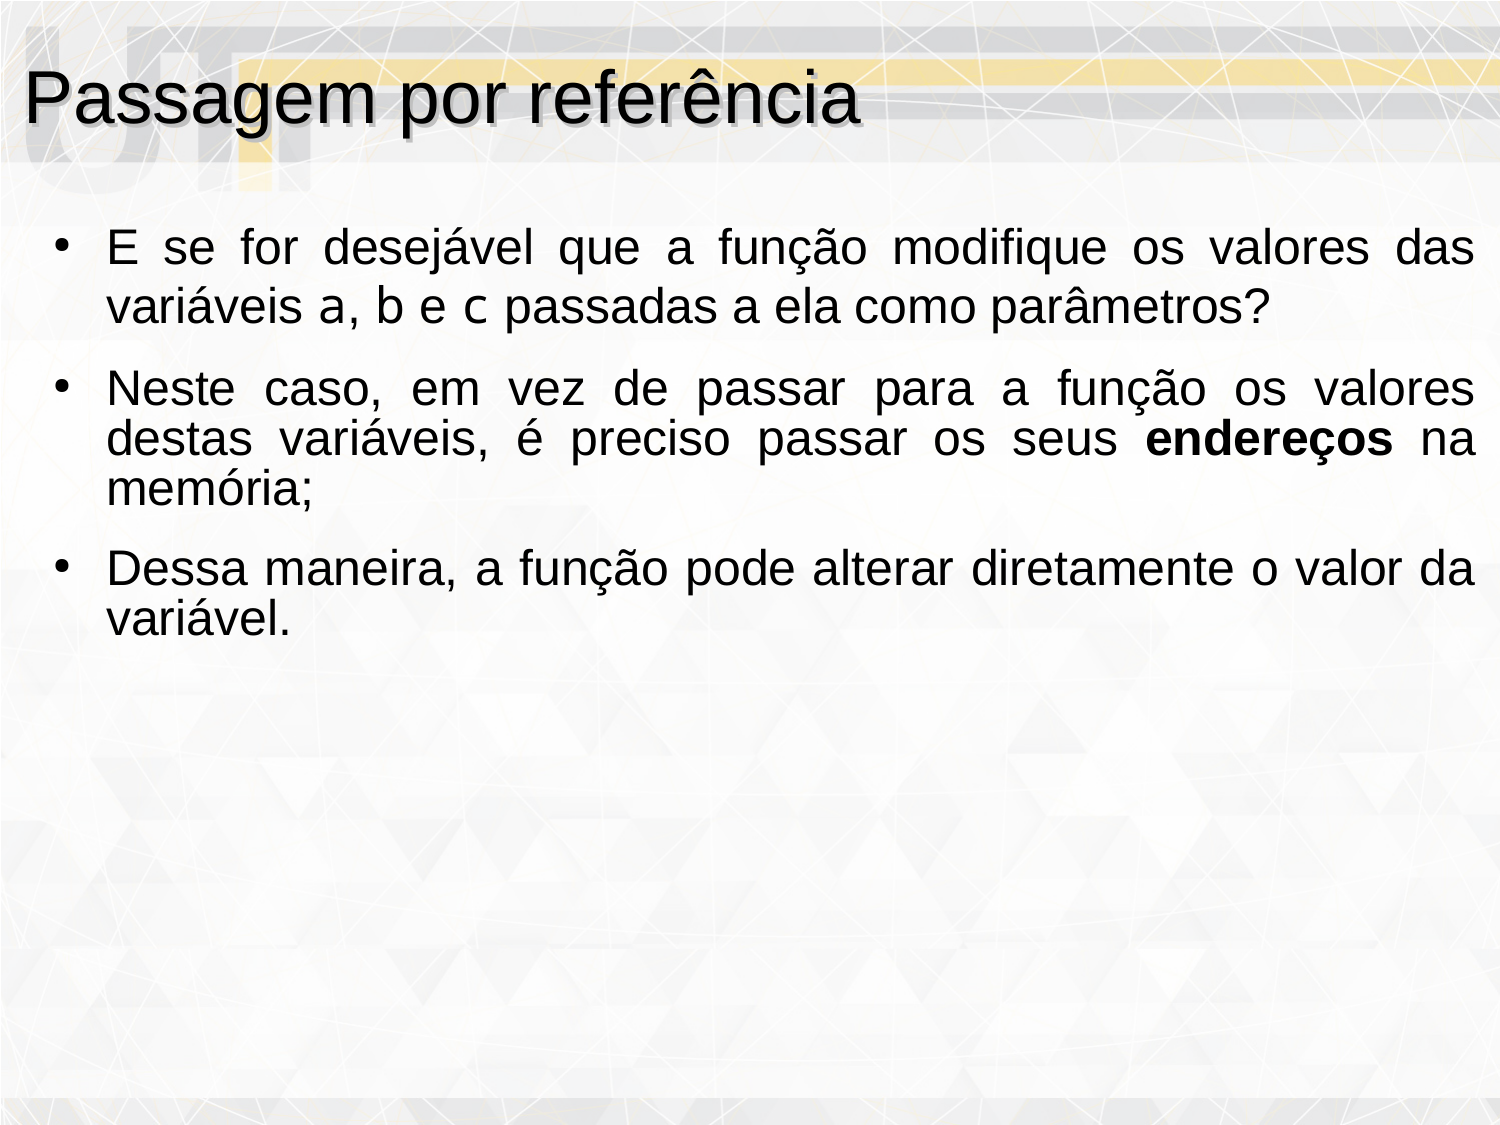

# Passagem por referência
E se for desejável que a função modifique os valores das variáveis a, b e c passadas a ela como parâmetros?
Neste caso, em vez de passar para a função os valores destas variáveis, é preciso passar os seus endereços na memória;
Dessa maneira, a função pode alterar diretamente o valor da variável.